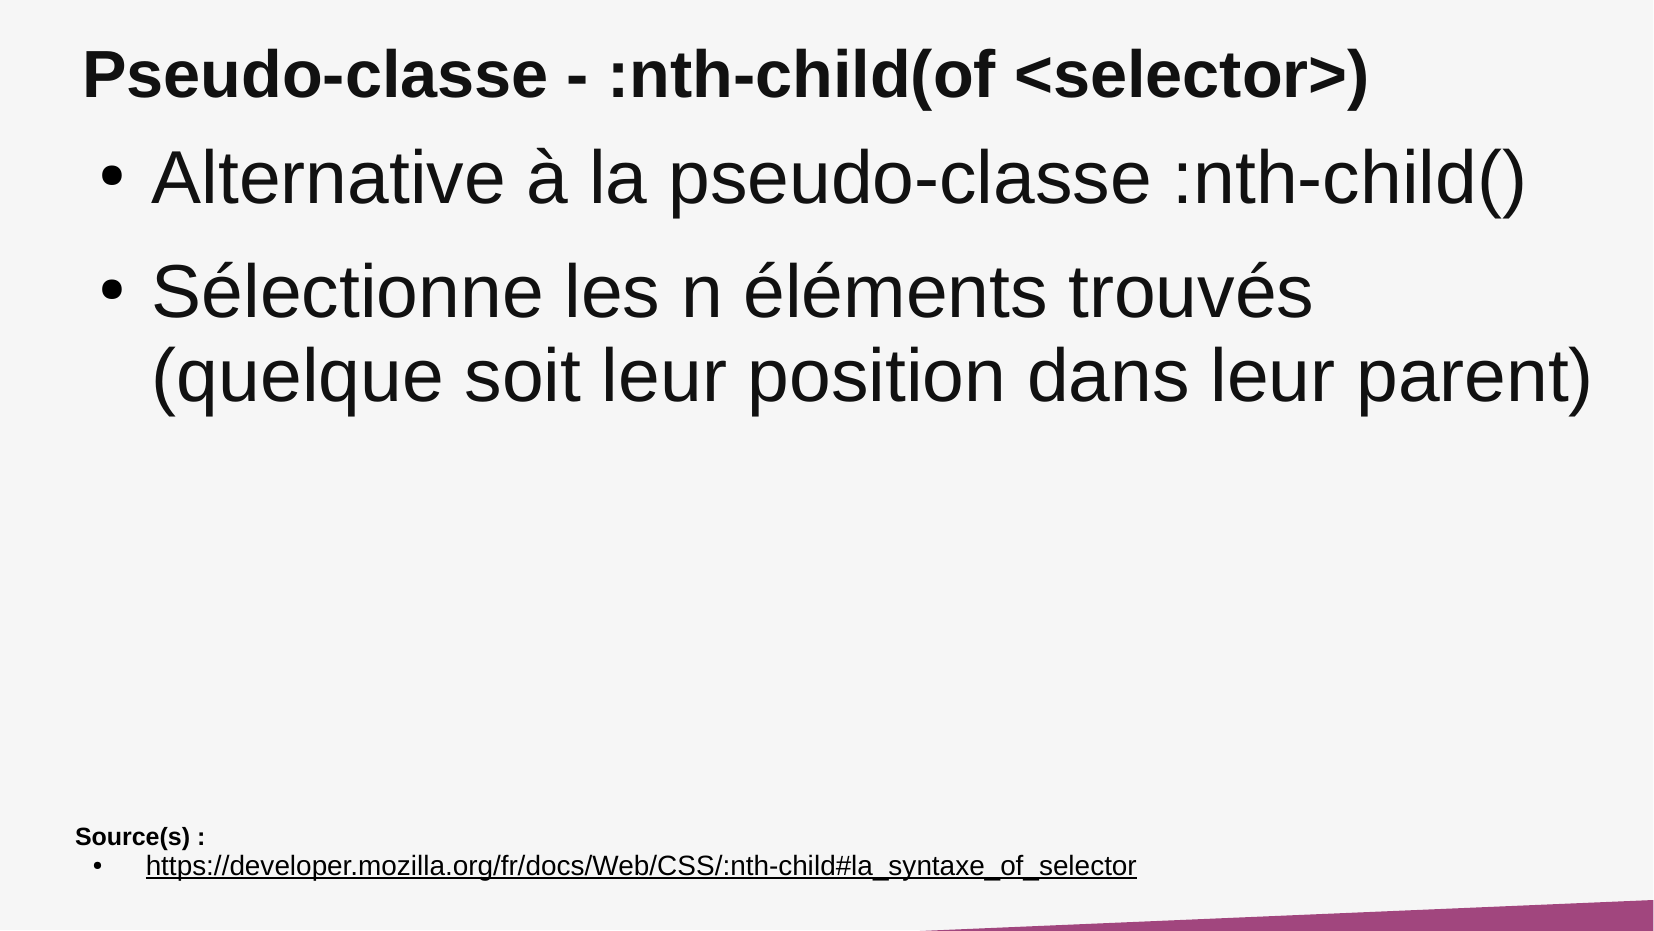

# Pseudo-classe - :nth-child(of <selector>)
Alternative à la pseudo-classe :nth-child()
Sélectionne les n éléments trouvés (quelque soit leur position dans leur parent)
Source(s) :
https://developer.mozilla.org/fr/docs/Web/CSS/:nth-child#la_syntaxe_of_selector